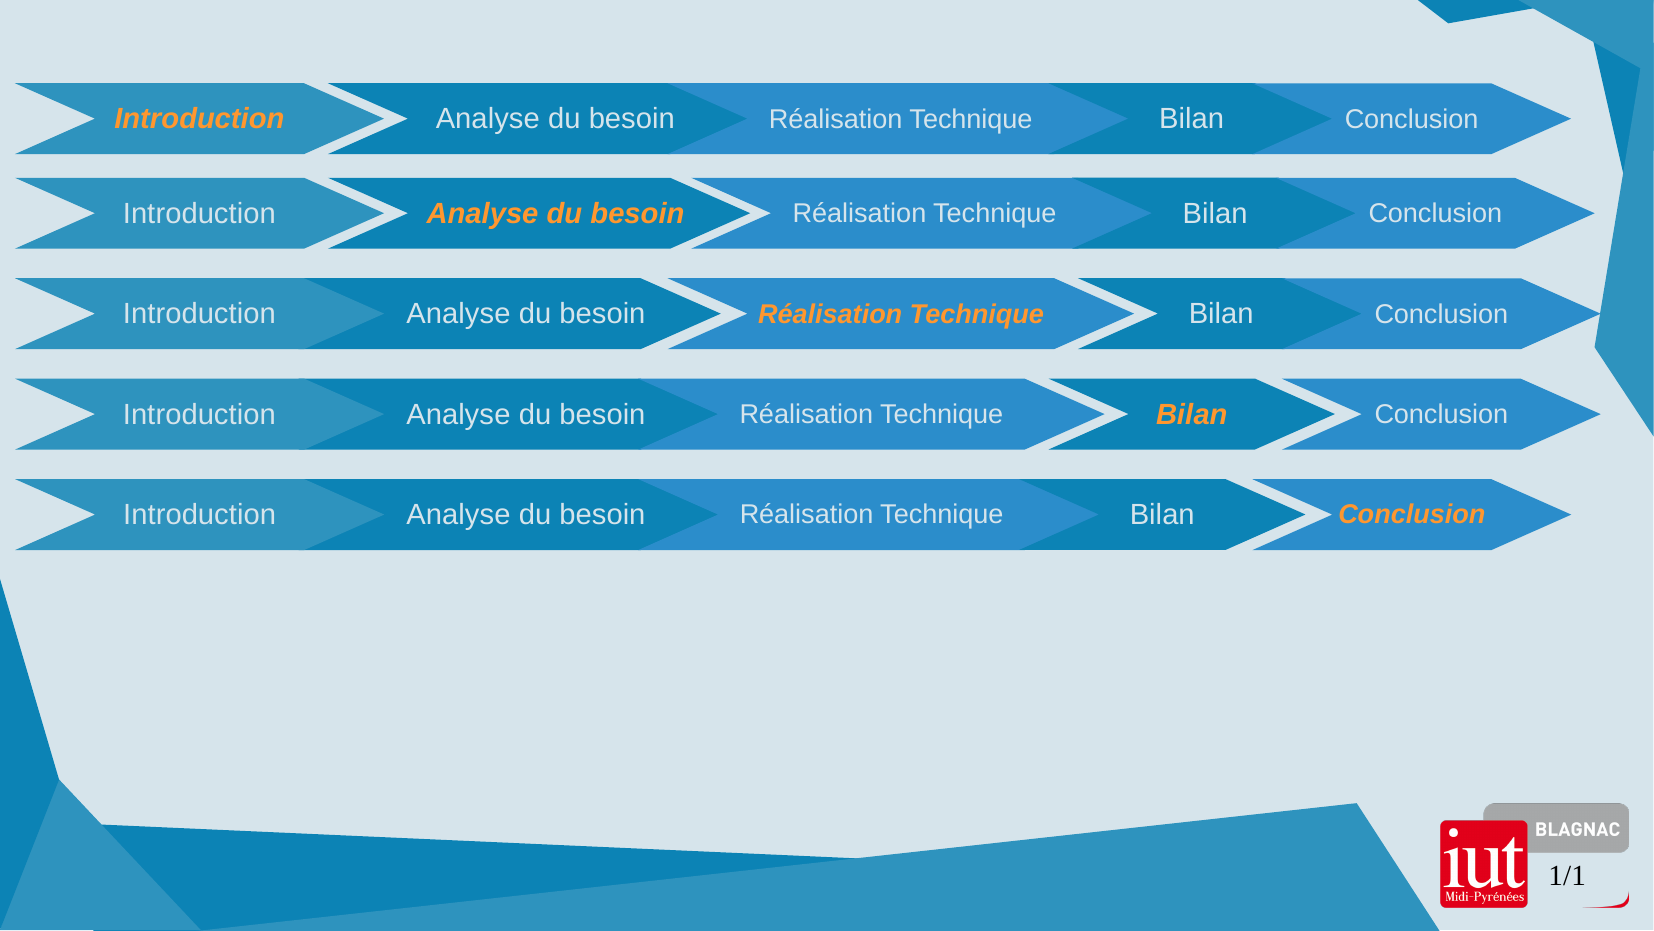

Bilan
Introduction
 Analyse du besoin
Réalisation Technique
Conclusion
Bilan
Introduction
 Analyse du besoin
Réalisation Technique
Conclusion
Bilan
Introduction
 Analyse du besoin
Réalisation Technique
Conclusion
Bilan
Introduction
 Analyse du besoin
Réalisation Technique
Conclusion
Bilan
Introduction
 Analyse du besoin
Réalisation Technique
Conclusion
1